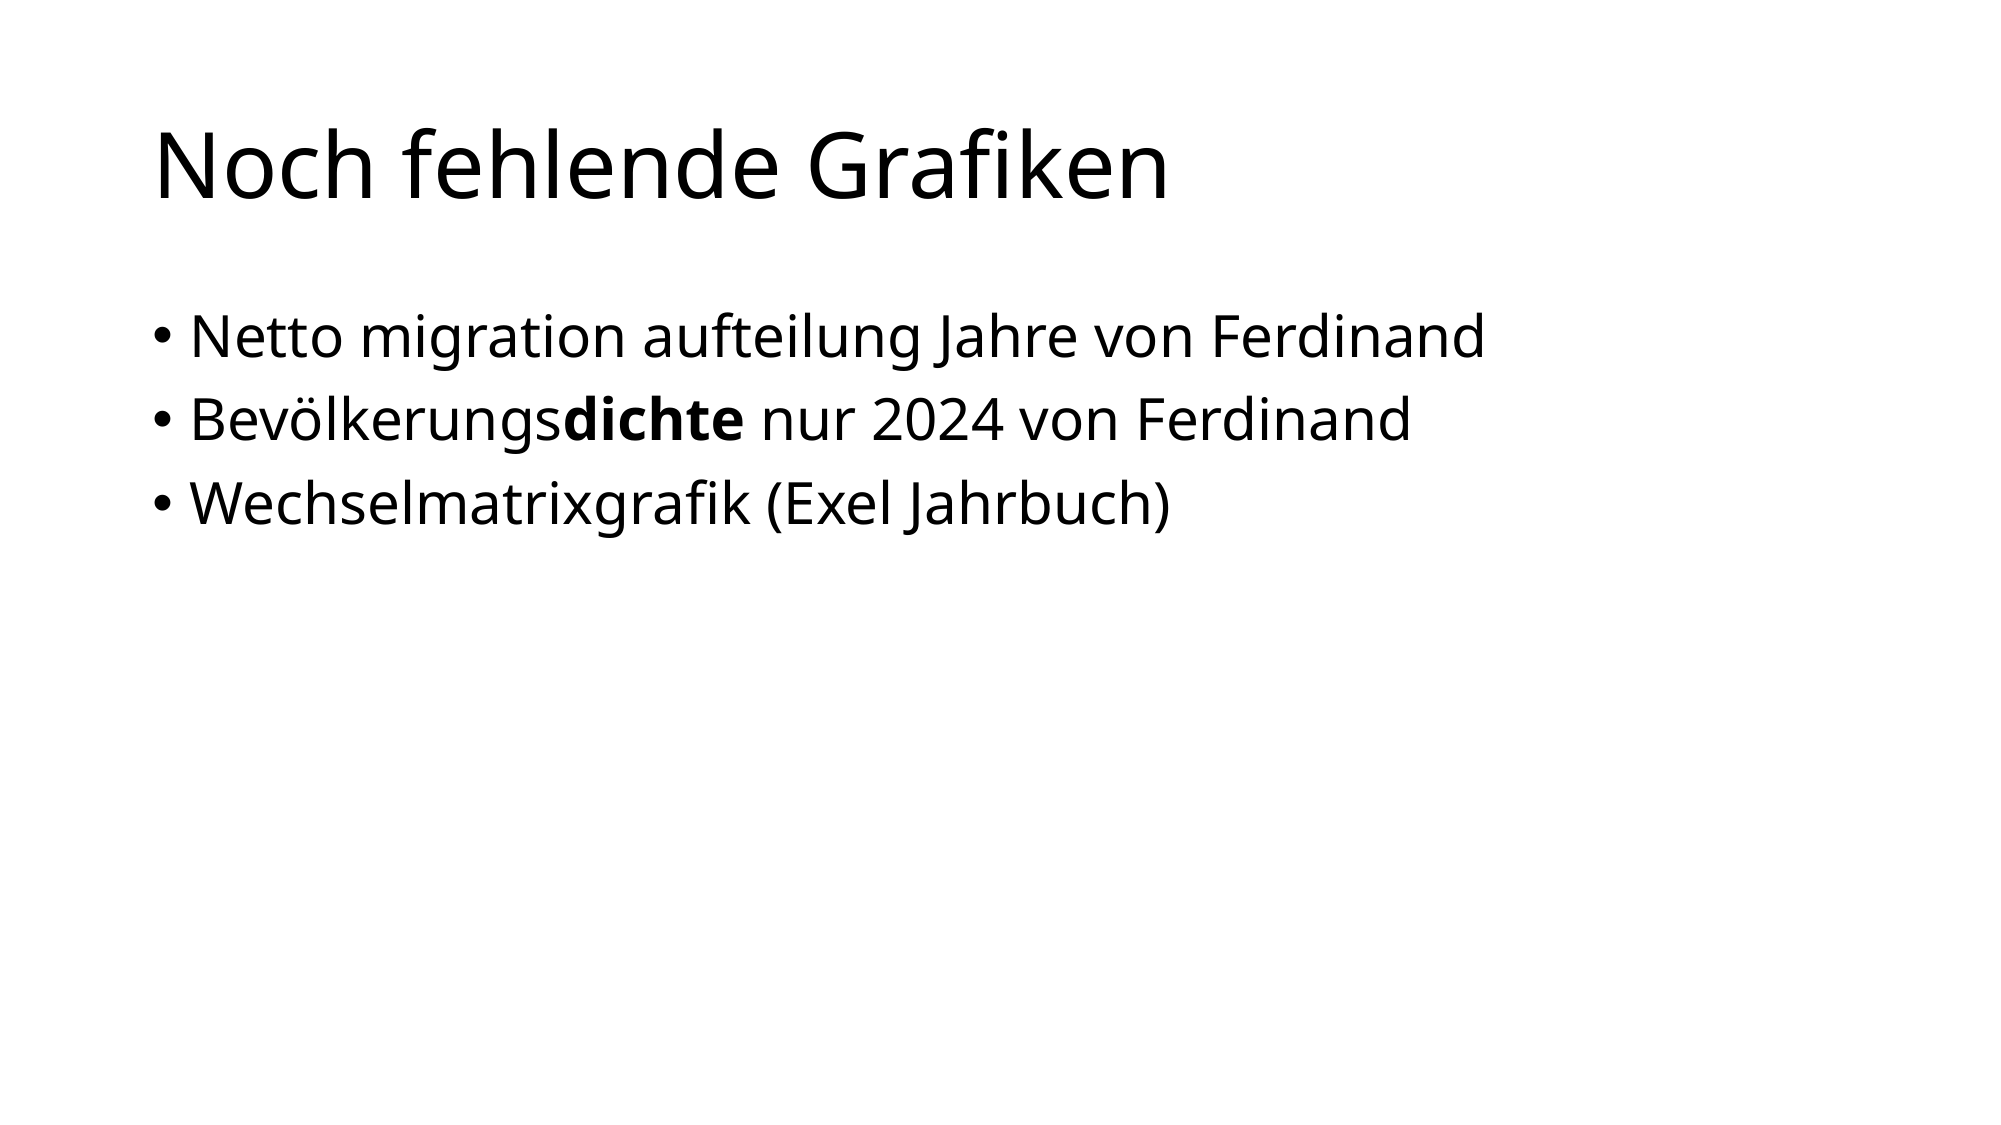

# Noch fehlende Grafiken
Netto migration aufteilung Jahre von Ferdinand
Bevölkerungsdichte nur 2024 von Ferdinand
Wechselmatrixgrafik (Exel Jahrbuch)